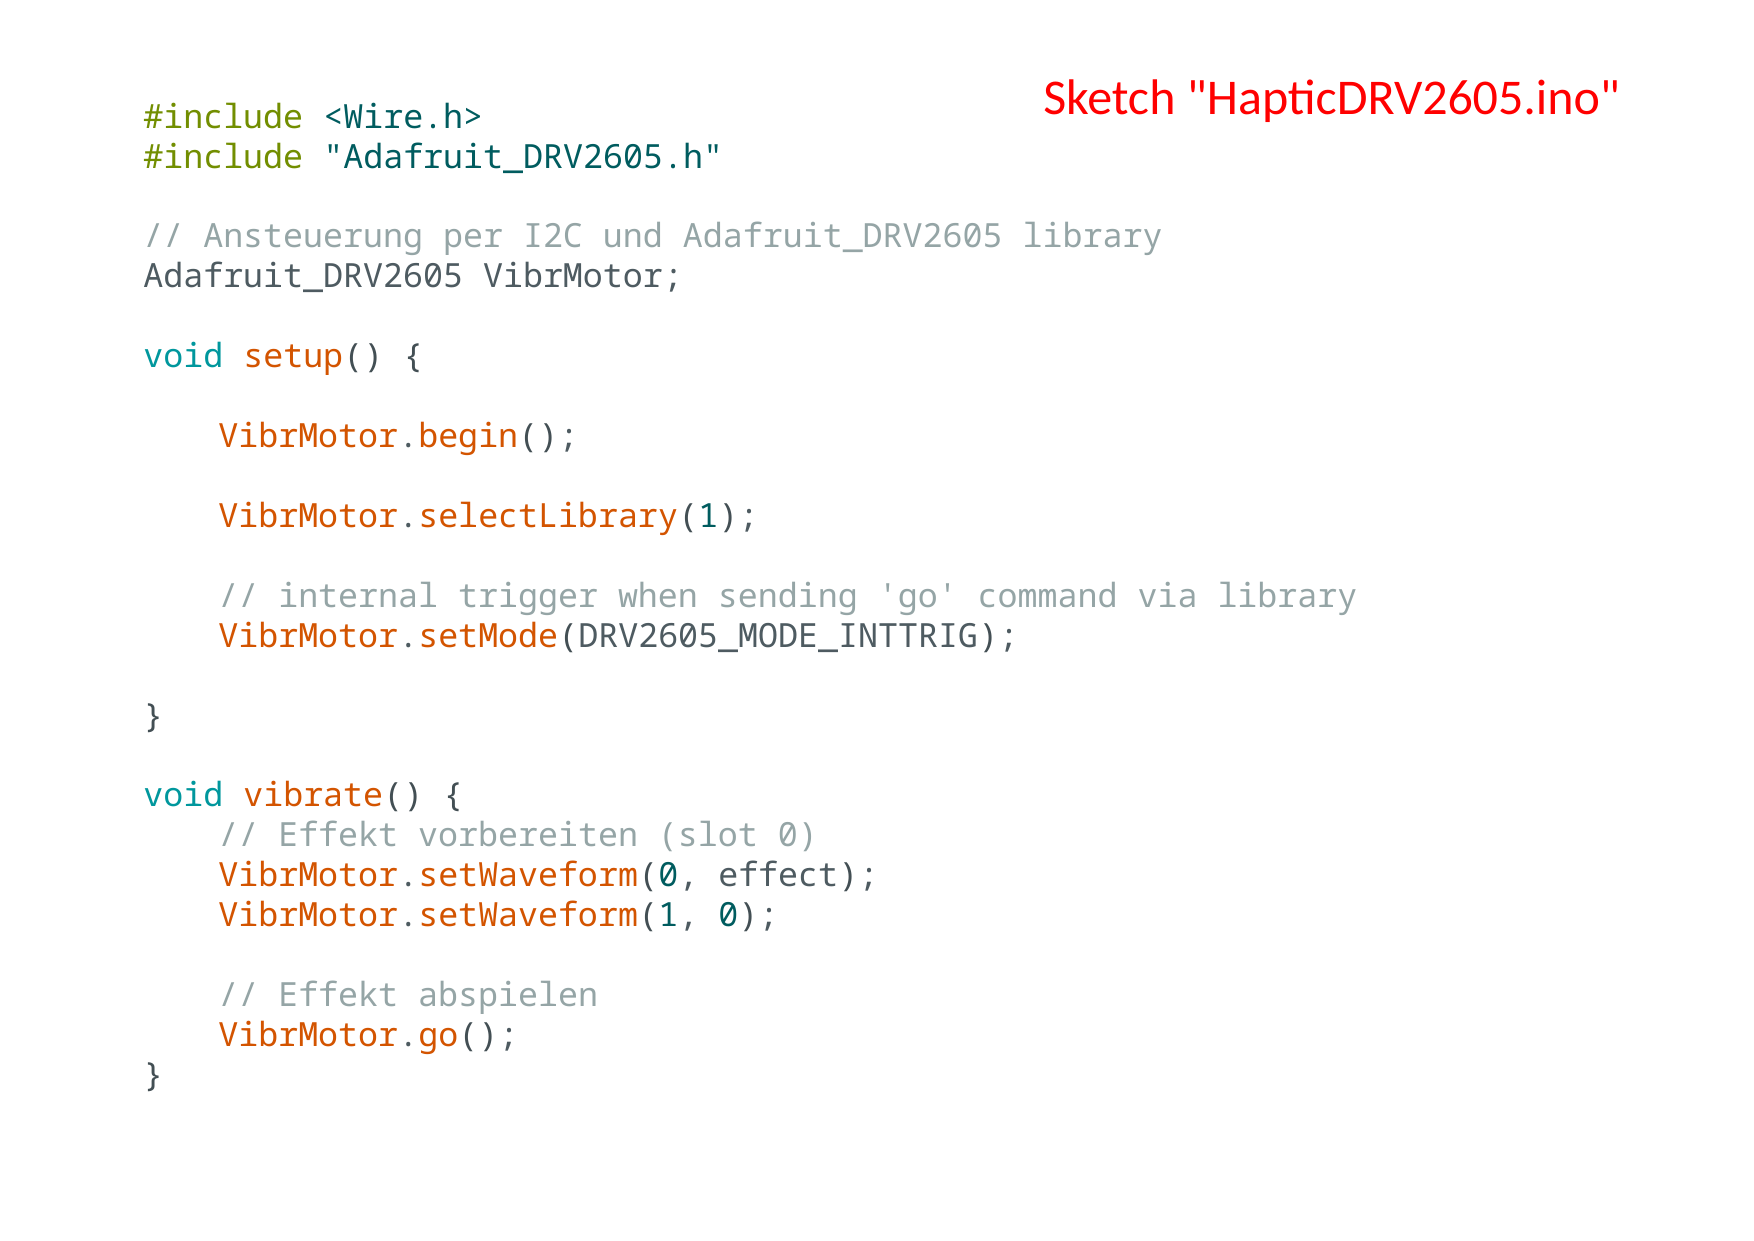

Sketch "HapticDRV2605.ino"
#include <Wire.h>
#include "Adafruit_DRV2605.h"
// Ansteuerung per I2C und Adafruit_DRV2605 library
Adafruit_DRV2605 VibrMotor;
void setup() {
	VibrMotor.begin();
	VibrMotor.selectLibrary(1);
	// internal trigger when sending 'go' command via library
	VibrMotor.setMode(DRV2605_MODE_INTTRIG);
}
void vibrate() {
	// Effekt vorbereiten (slot 0)
	VibrMotor.setWaveform(0, effect);
	VibrMotor.setWaveform(1, 0);
	// Effekt abspielen
	VibrMotor.go();
}